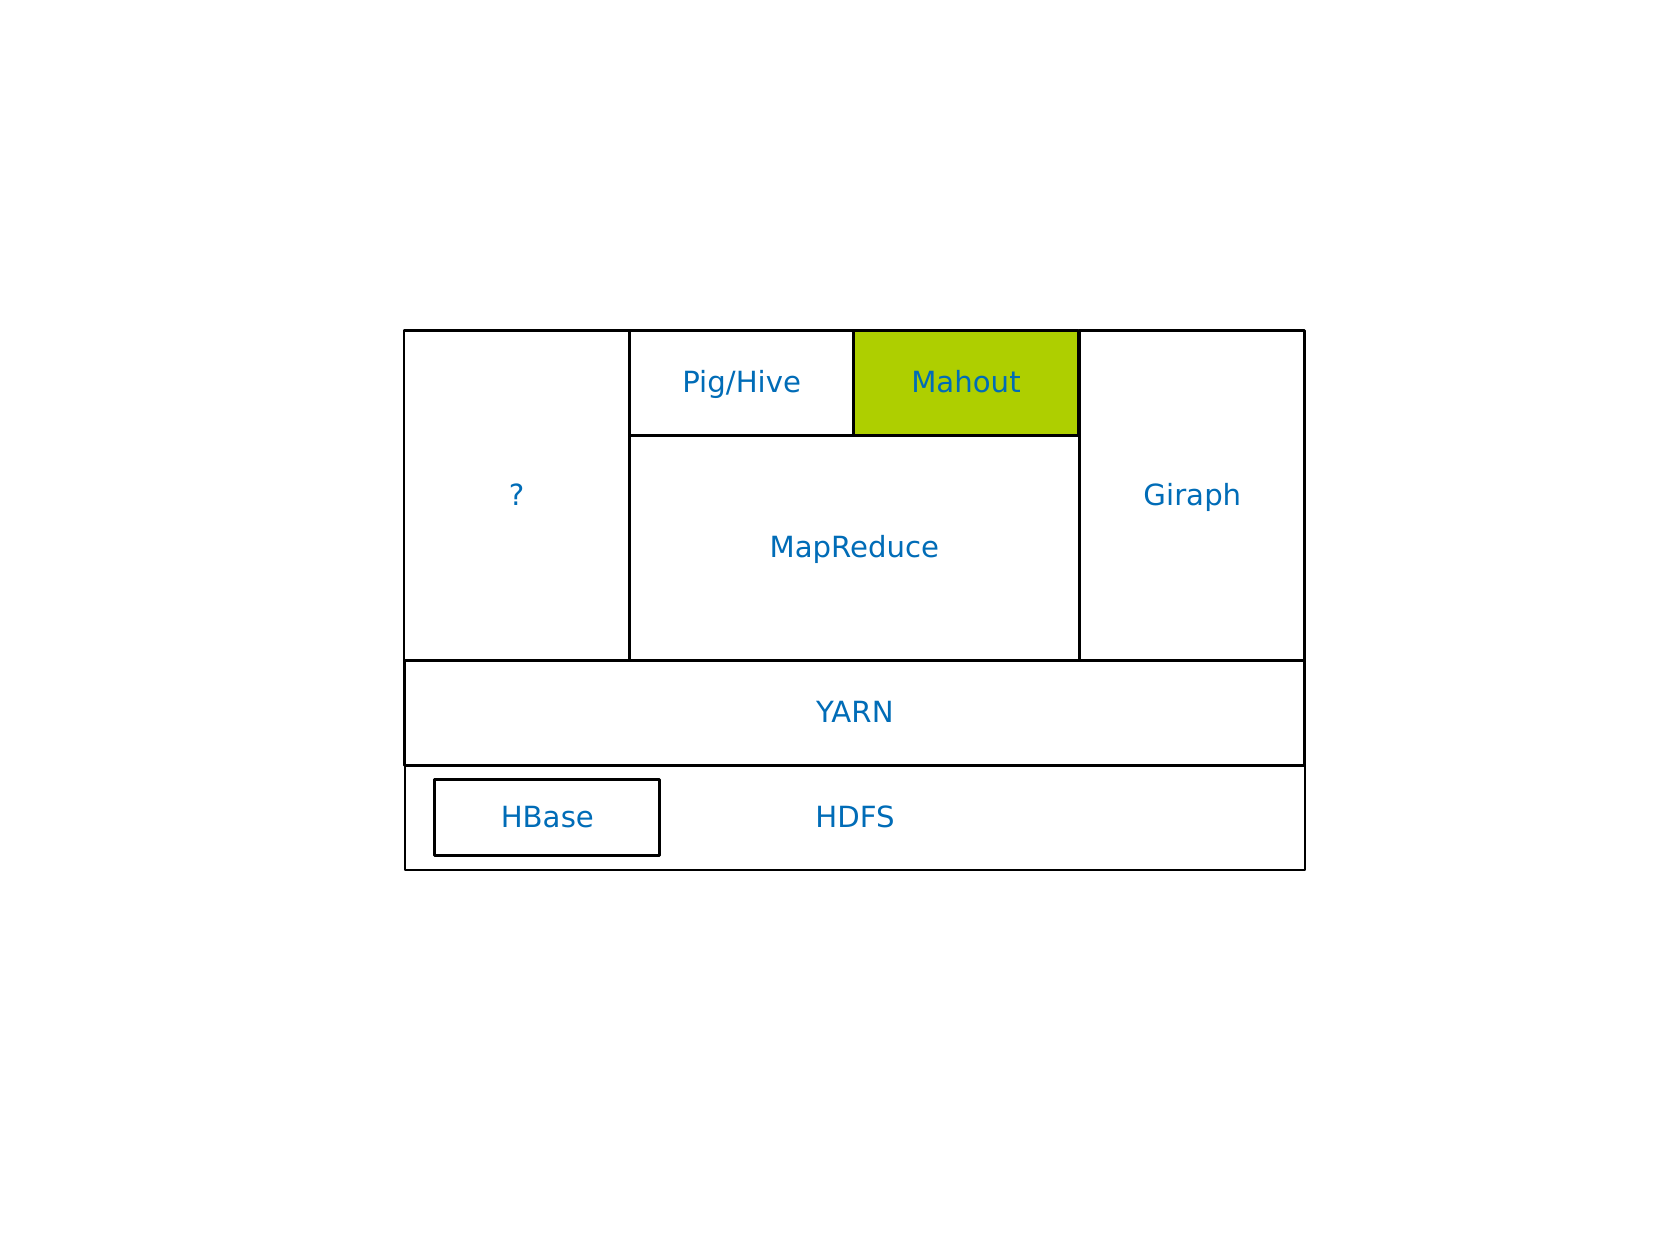

Mahout
?
Pig/Hive
Giraph
MapReduce
YARN
HDFS
HBase